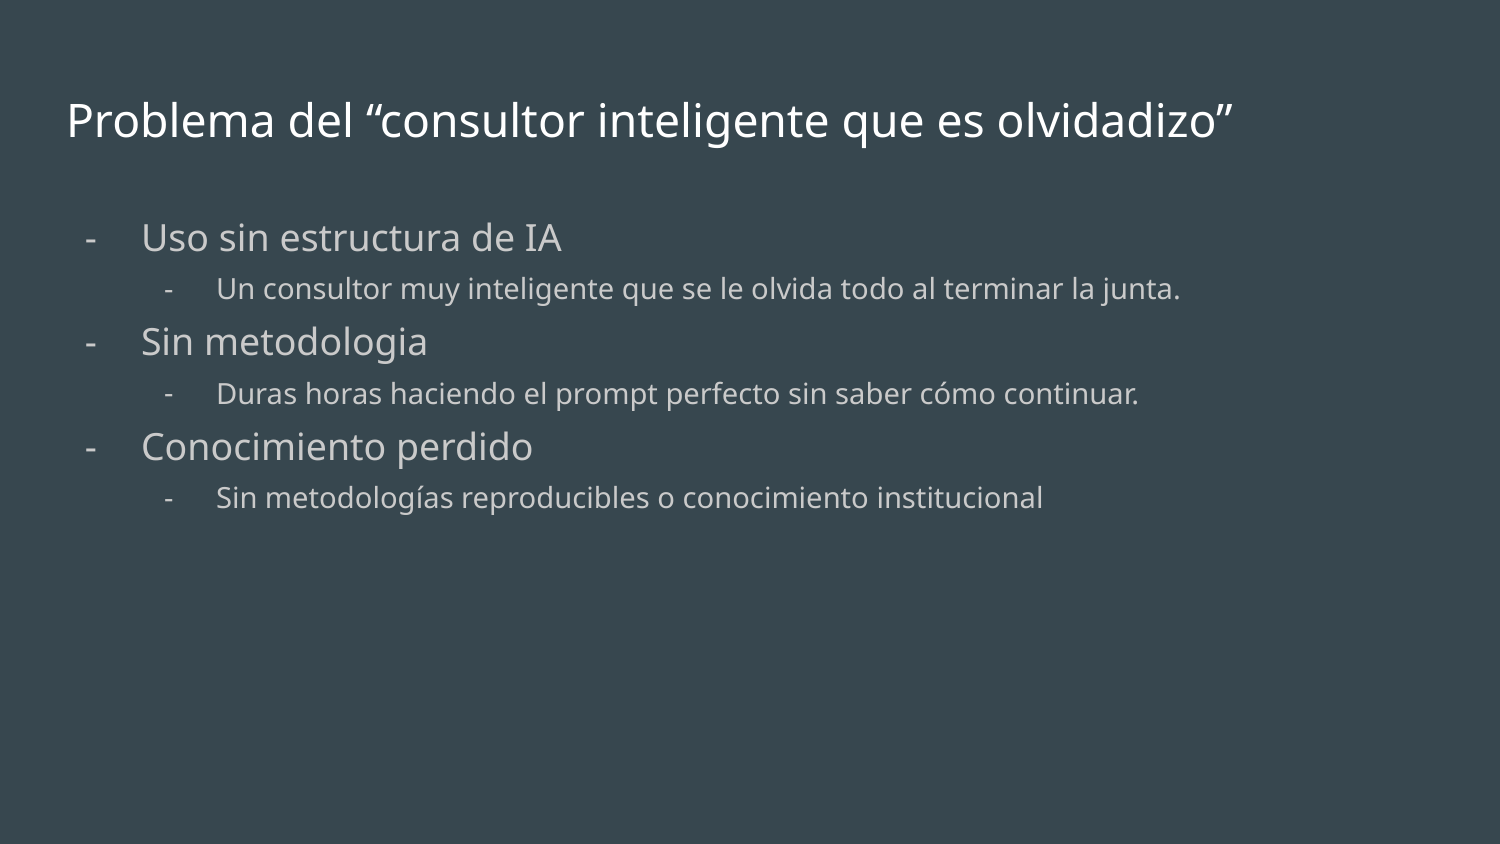

# Problema del “consultor inteligente que es olvidadizo”
Uso sin estructura de IA
Un consultor muy inteligente que se le olvida todo al terminar la junta.
Sin metodologia
Duras horas haciendo el prompt perfecto sin saber cómo continuar.
Conocimiento perdido
Sin metodologías reproducibles o conocimiento institucional